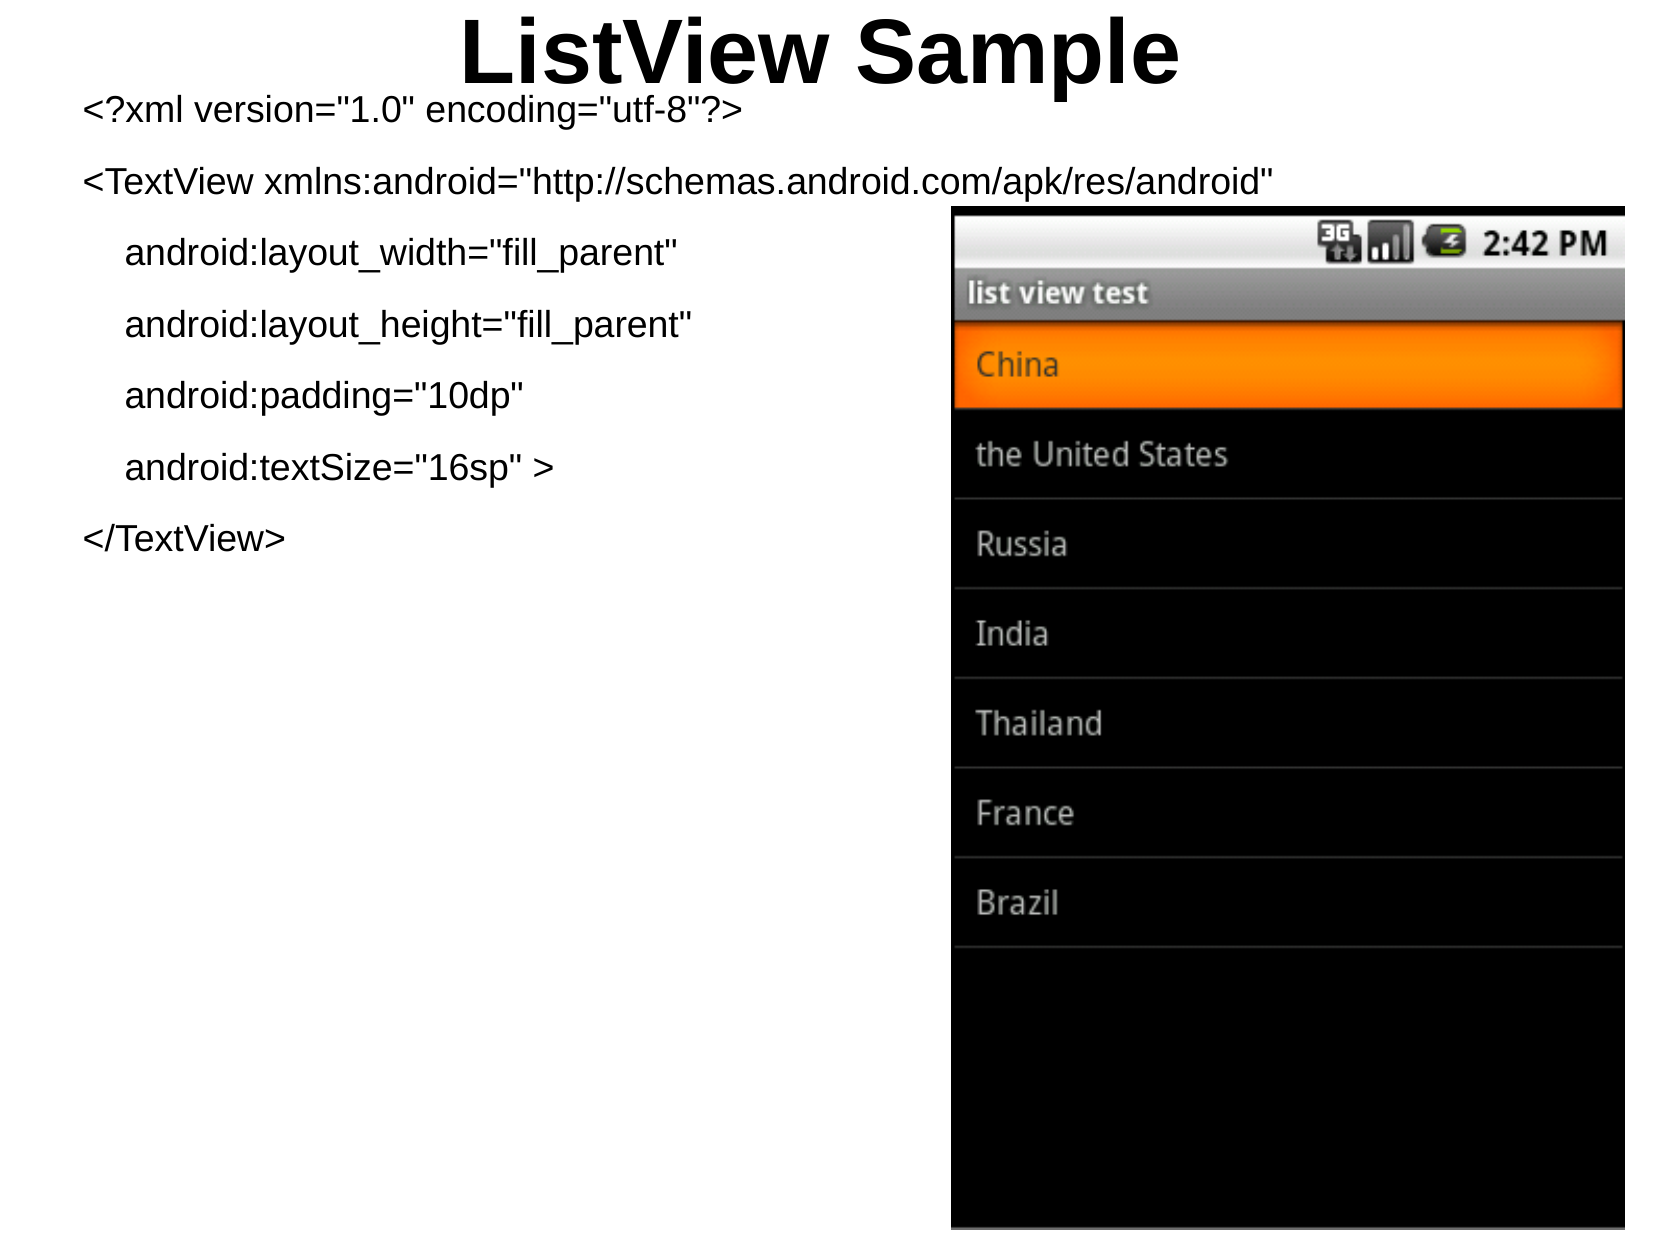

# ListView Sample
<?xml version="1.0" encoding="utf-8"?>
<TextView xmlns:android="http://schemas.android.com/apk/res/android"
 android:layout_width="fill_parent"
 android:layout_height="fill_parent"
 android:padding="10dp"
 android:textSize="16sp" >
</TextView>